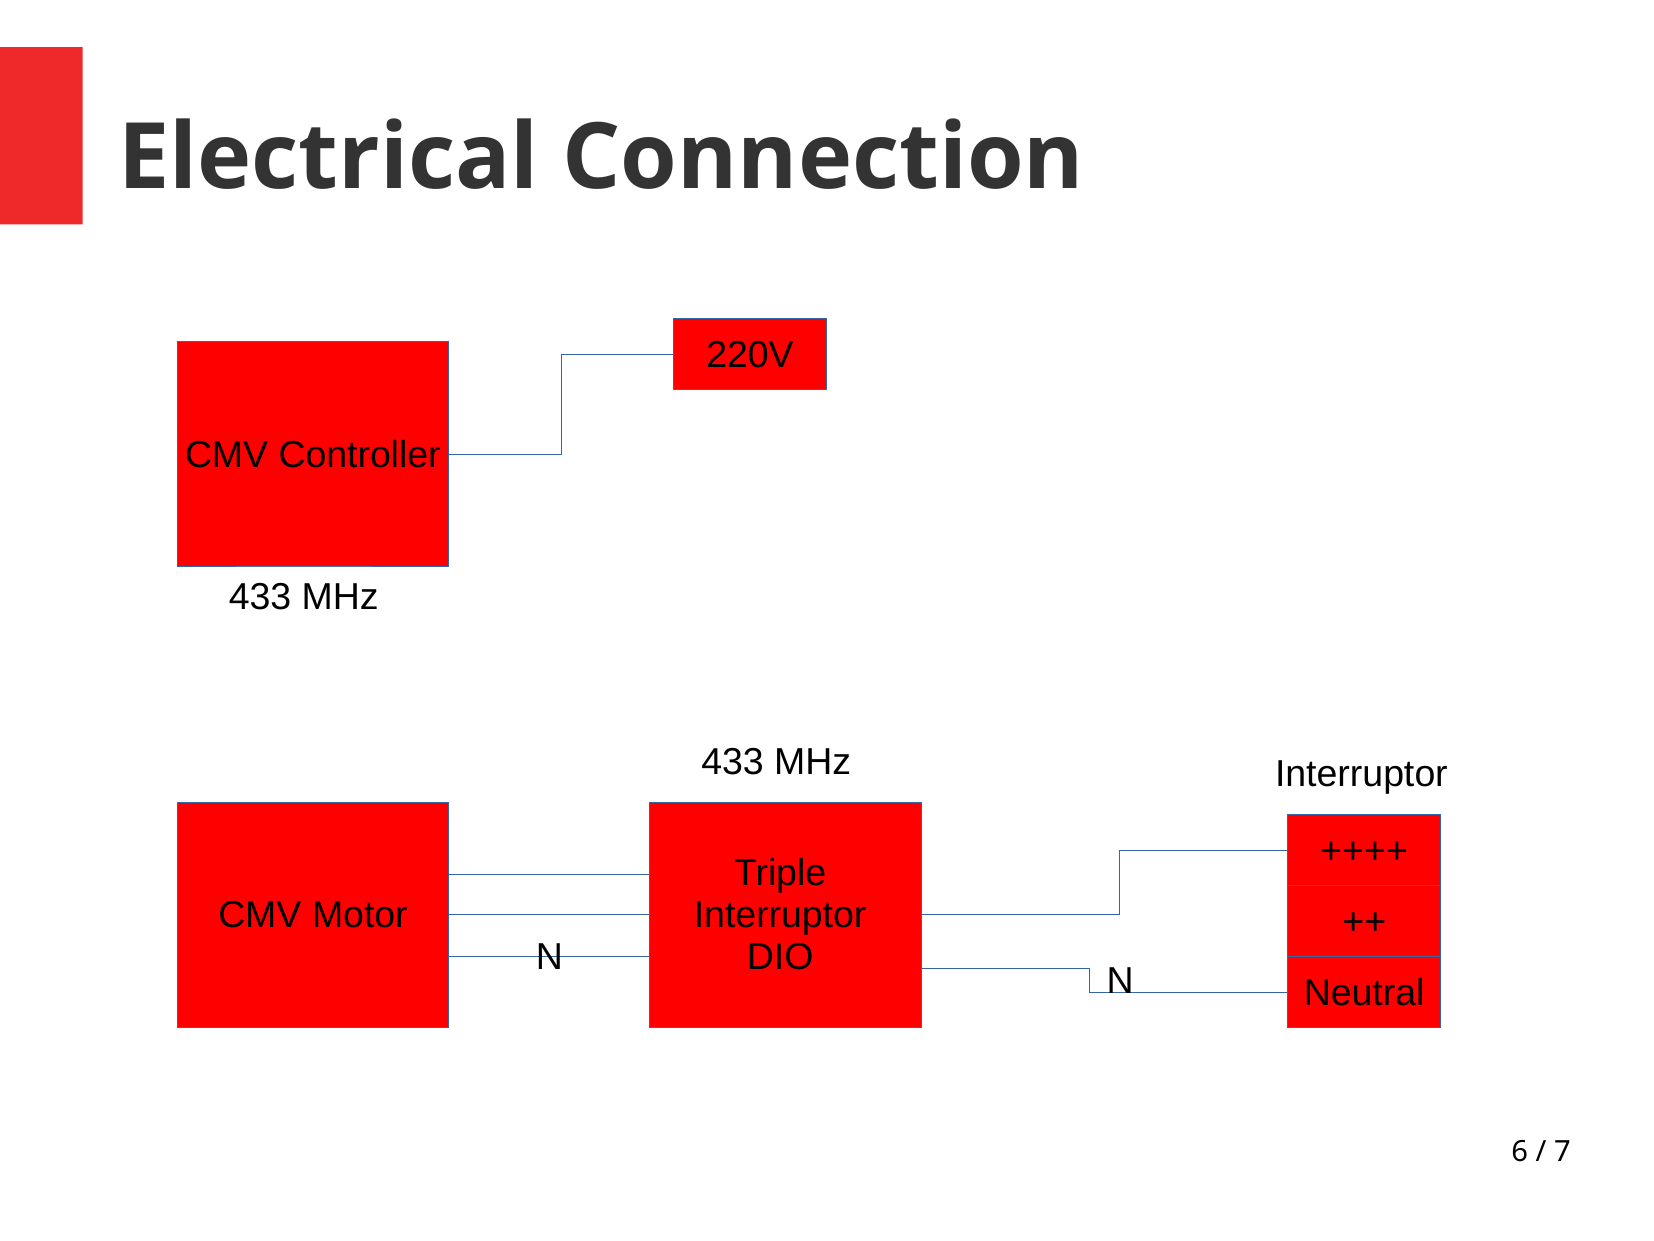

# Electrical Connection
220V
220V
CMV Controller
433 MHz
433 MHz
Interruptor
CMV Motor
Triple
Interruptor
DIO
++++
++
Neutral
6